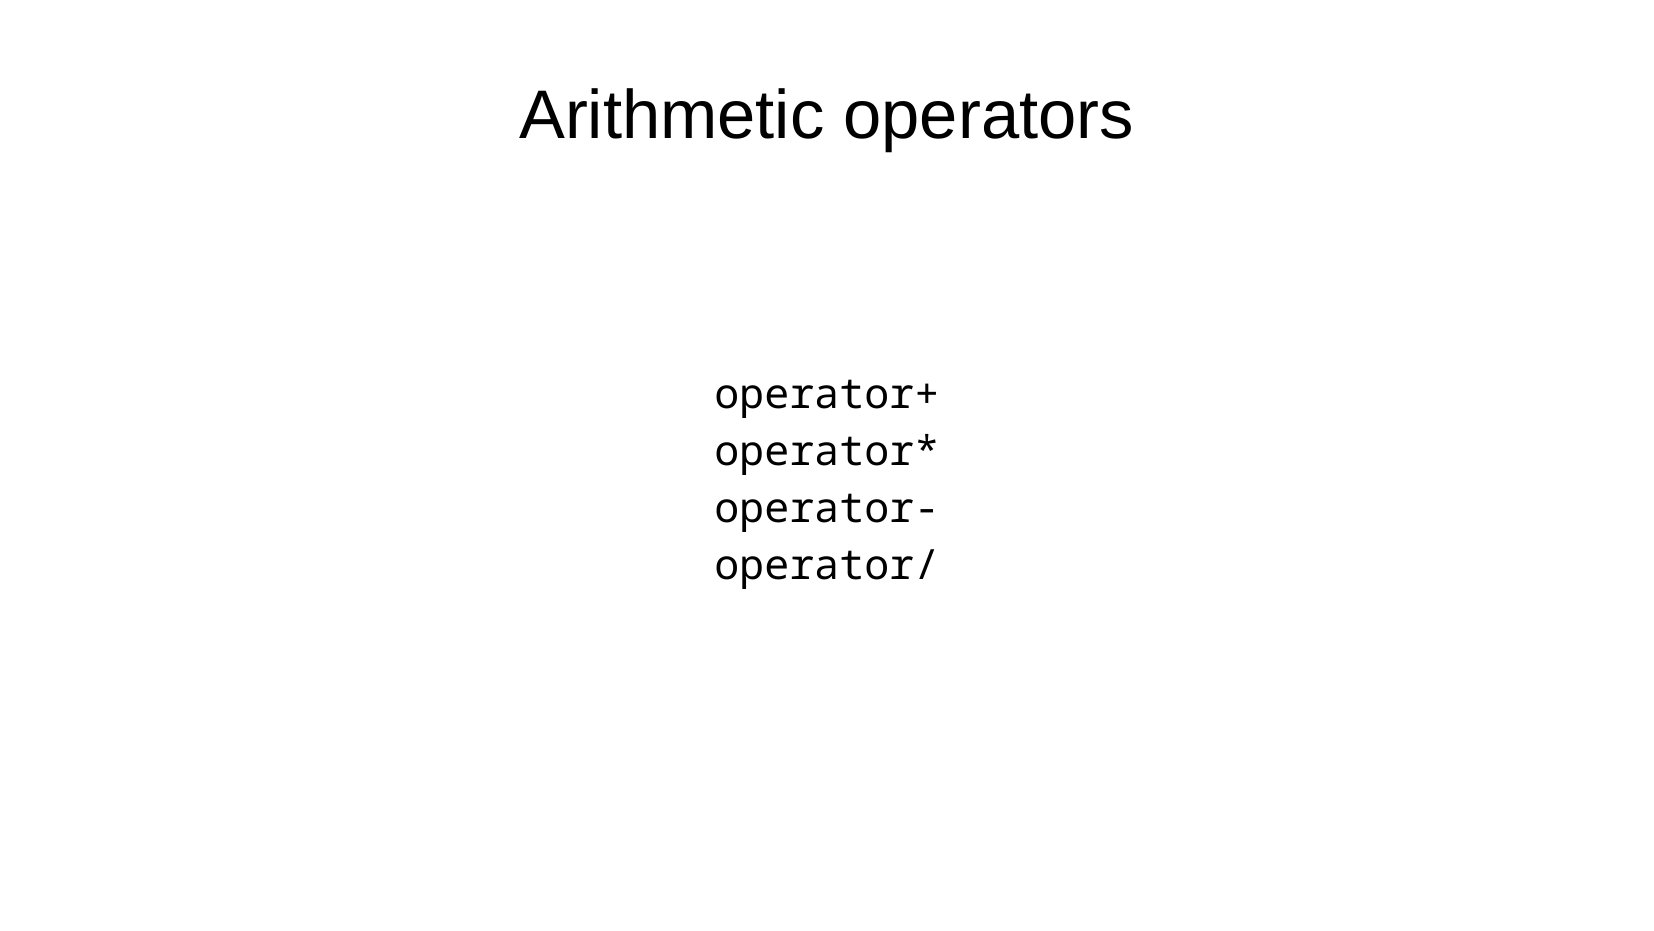

Arithmetic operators
# operator+
operator*
operator-
operator/